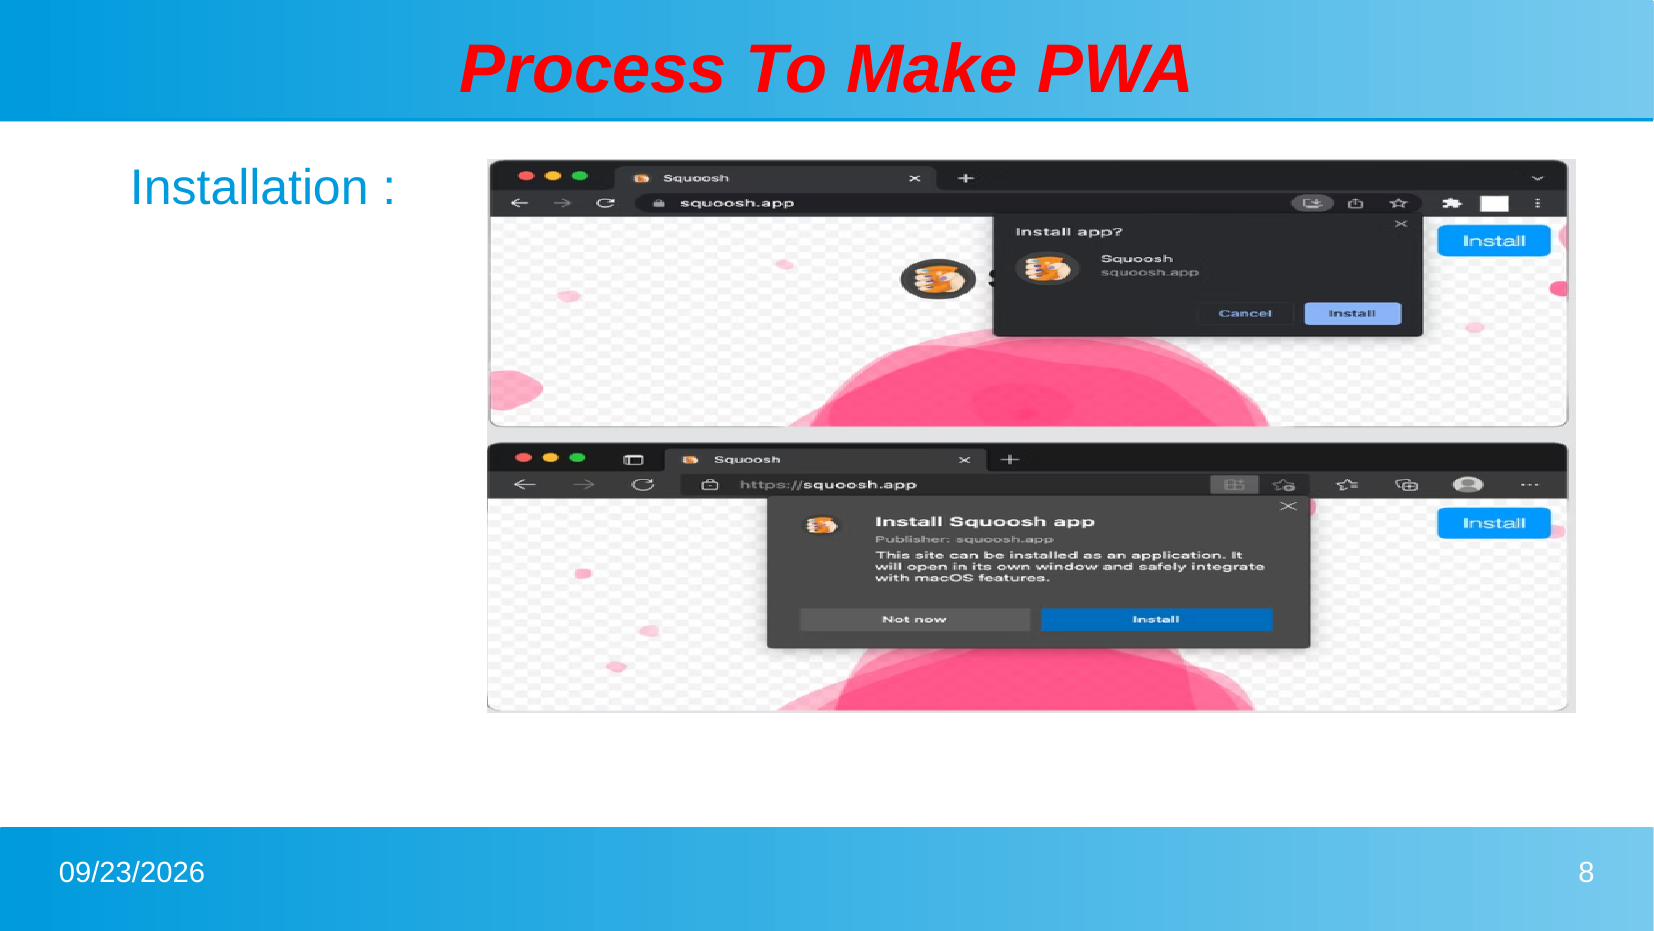

# Process To Make PWA
Installation :
8